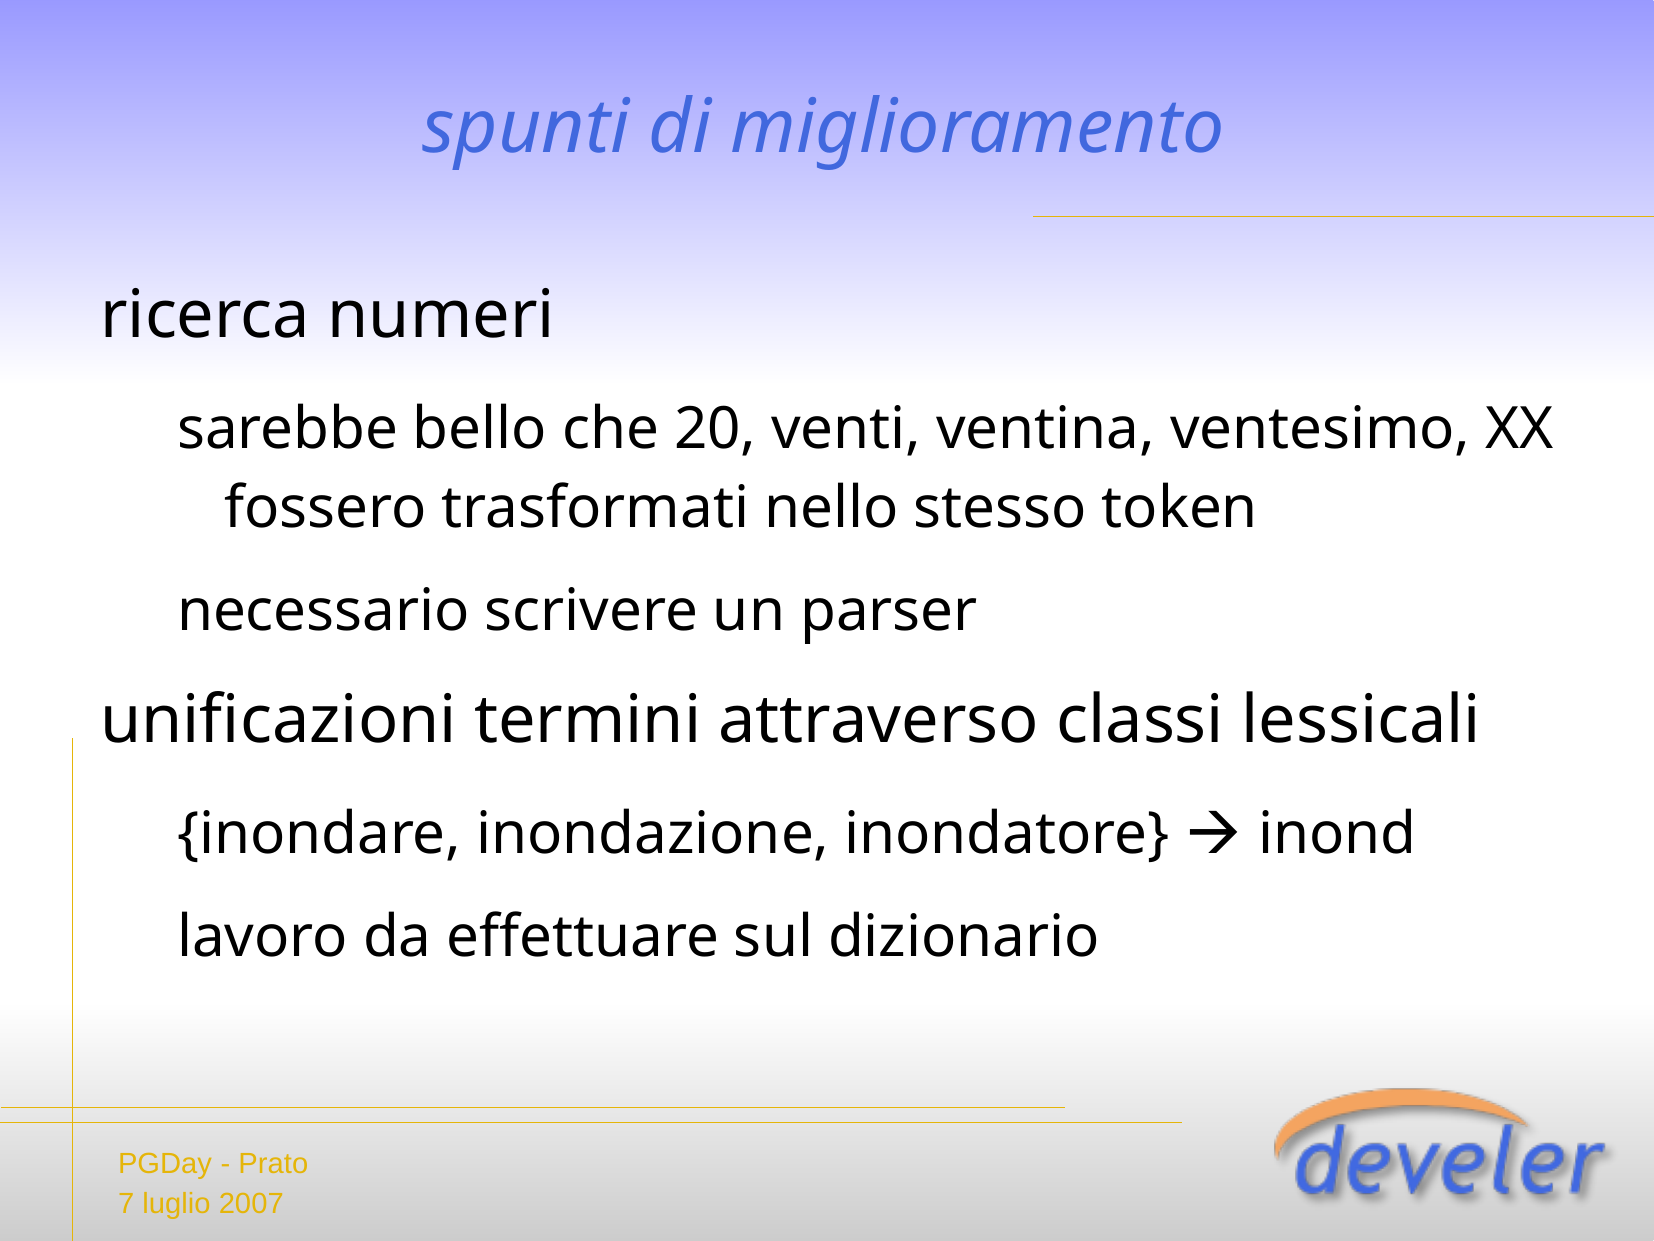

# spunti di miglioramento
ricerca numeri
sarebbe bello che 20, venti, ventina, ventesimo, XX fossero trasformati nello stesso token
necessario scrivere un parser
unificazioni termini attraverso classi lessicali
{inondare, inondazione, inondatore}  inond
lavoro da effettuare sul dizionario
PGDay - Prato
7 luglio 2007